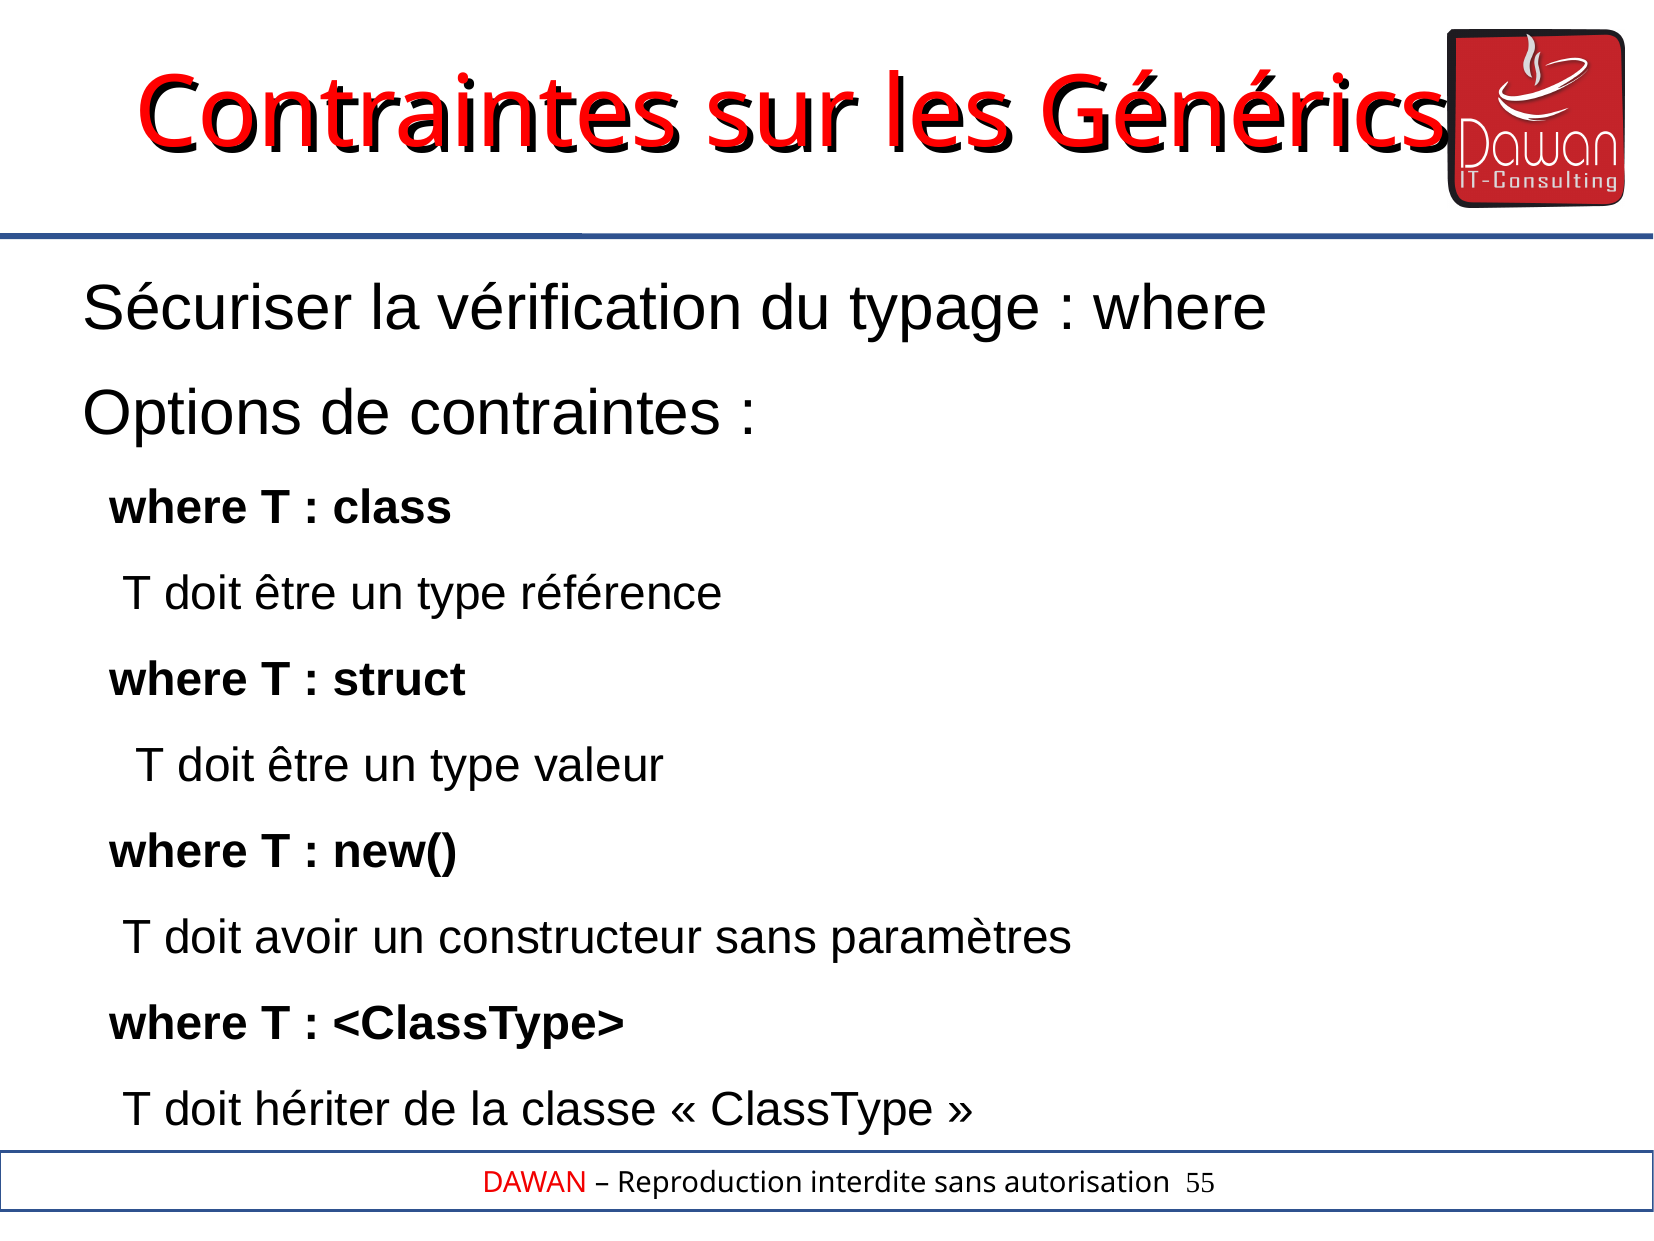

# Contraintes sur les Générics
Sécuriser la vérification du typage : where
Options de contraintes :
 where T : class
 T doit être un type référence
 where T : struct
 T doit être un type valeur
 where T : new()
 T doit avoir un constructeur sans paramètres
 where T : <ClassType>
 T doit hériter de la classe « ClassType »
54